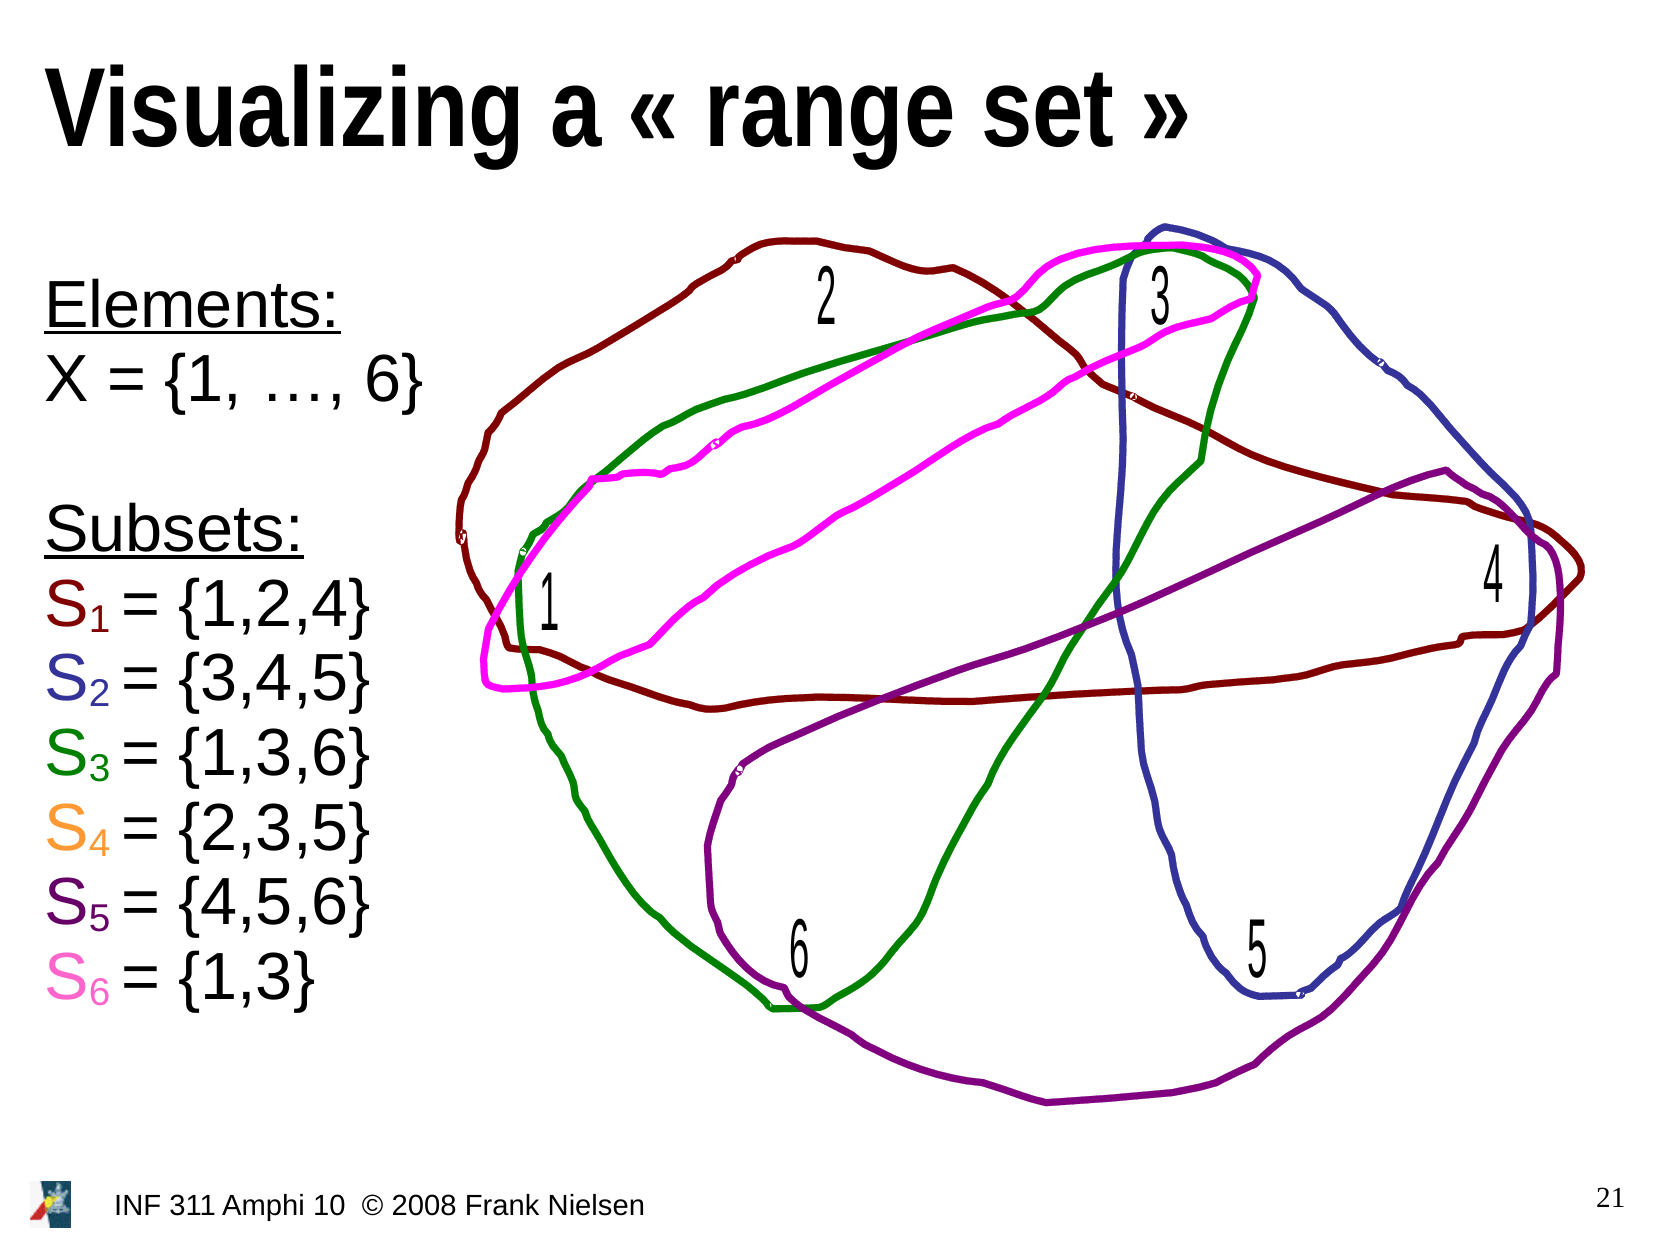

Visualizing a « range set »
Elements:
X = {1, …, 6}
Subsets:
S1 = {1,2,4}
S2 = {3,4,5}
S3 = {1,3,6}
S4 = {2,3,5}
S5 = {4,5,6}
S6 = {1,3}